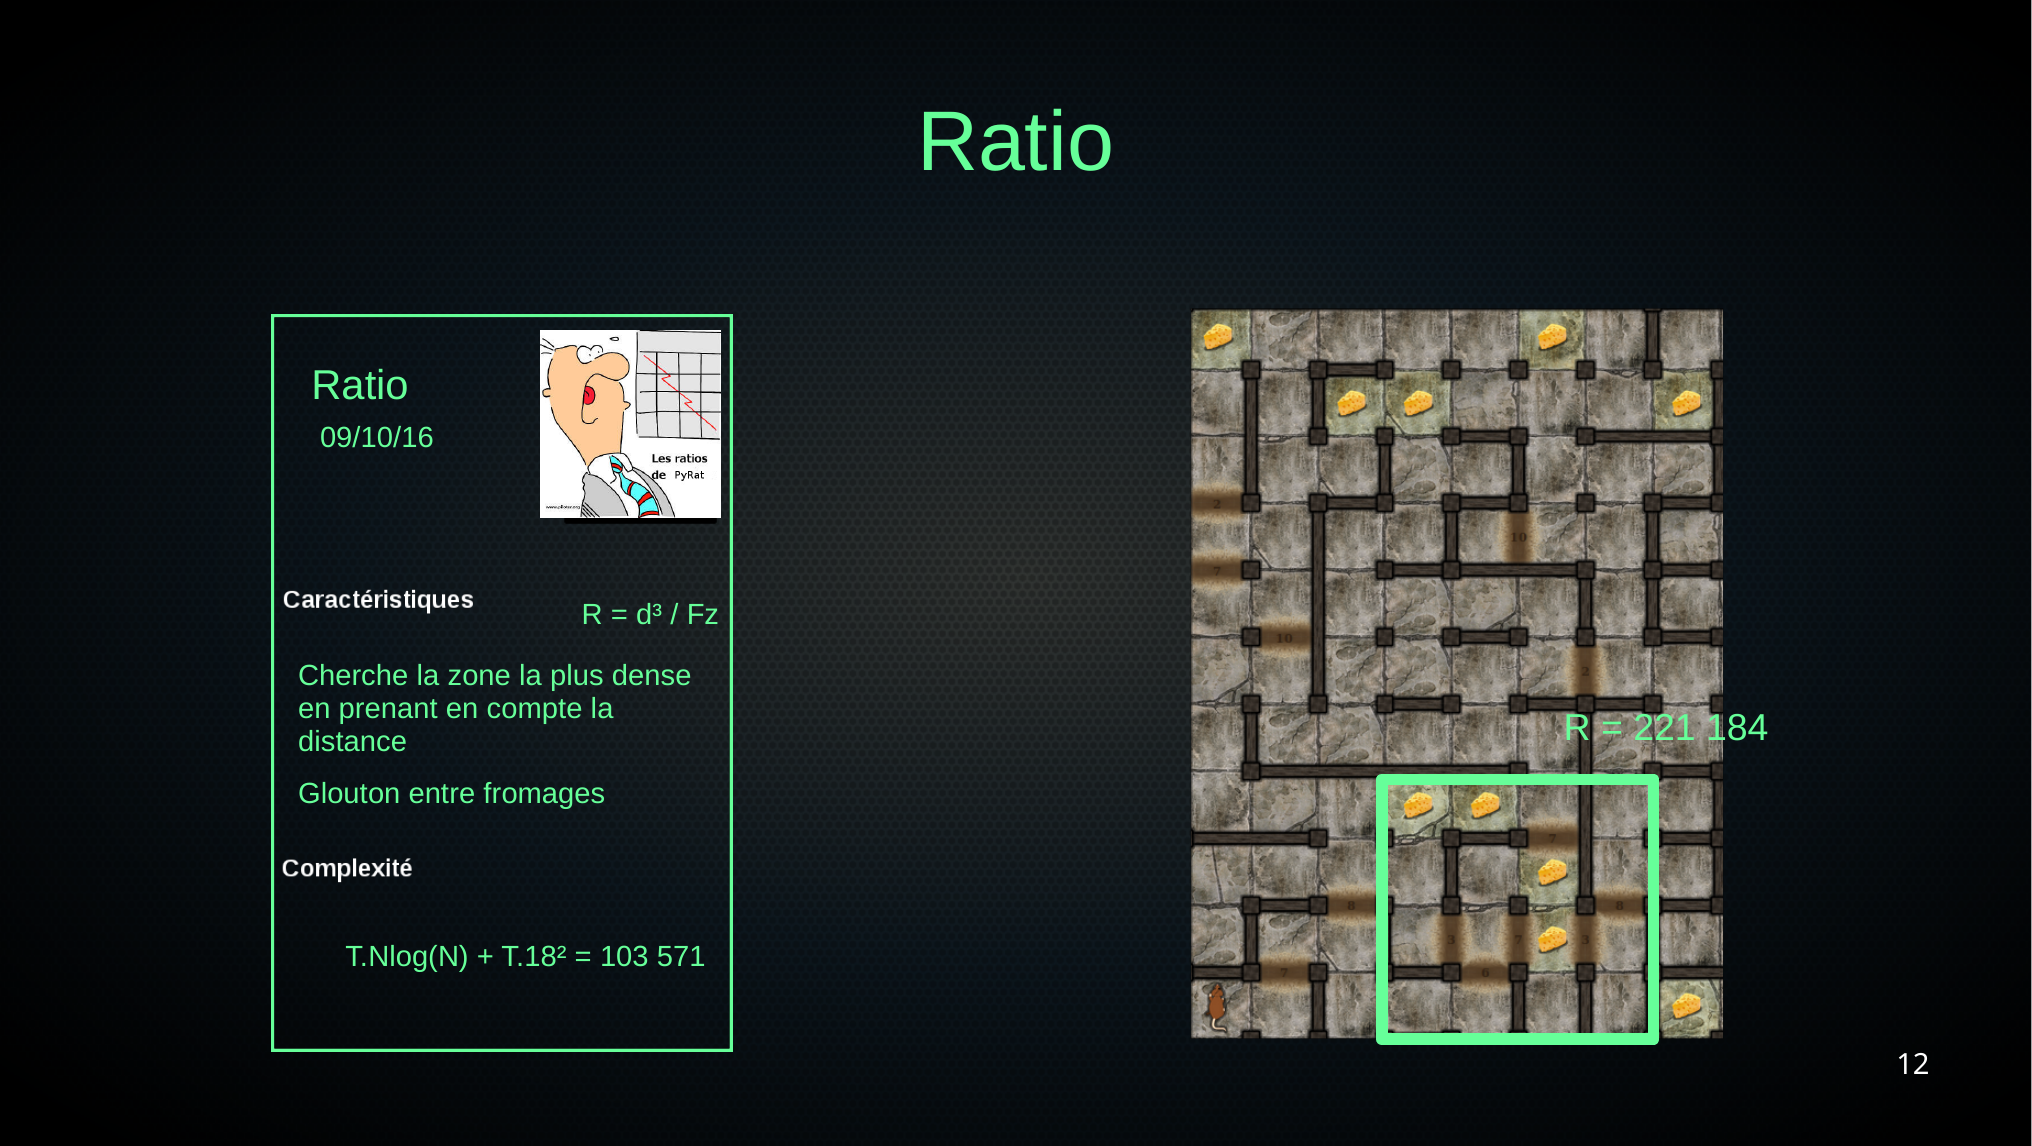

# Ratio
Ratio
09/10/16
R = d³ / Fz
Cherche la zone la plus dense en prenant en compte la distance
R = 221 184
Glouton entre fromages
T.Nlog(N) + T.18² = 103 571
12